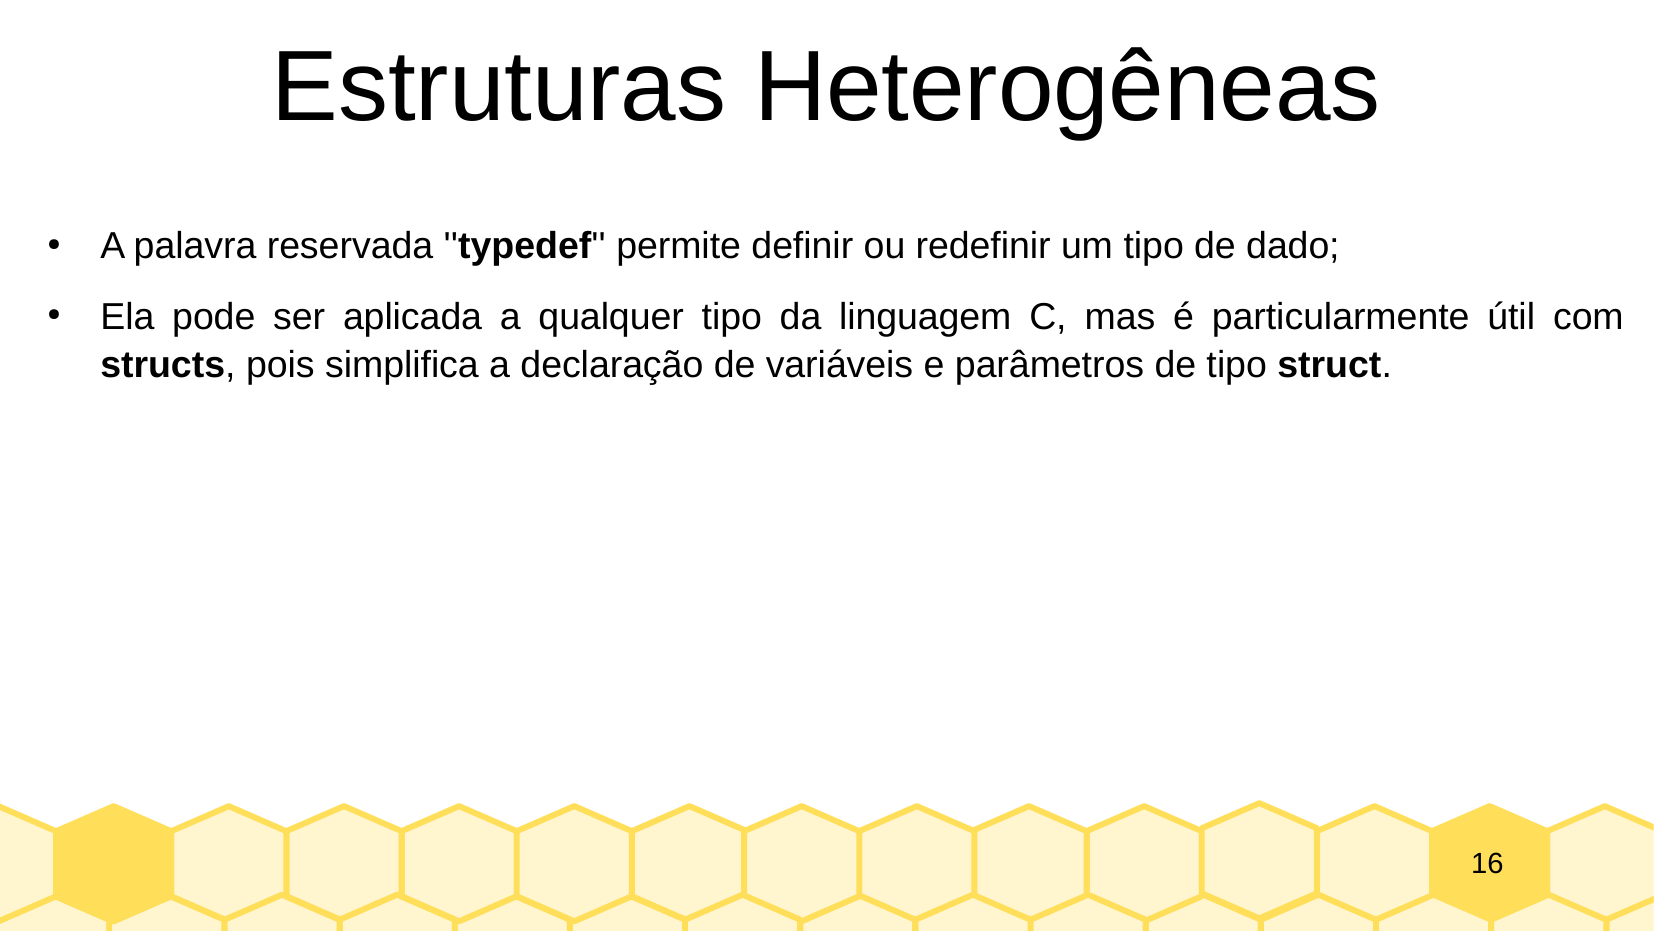

# Estruturas Heterogêneas
A palavra reservada ''typedef'' permite definir ou redefinir um tipo de dado;
Ela pode ser aplicada a qualquer tipo da linguagem C, mas é particularmente útil com structs, pois simplifica a declaração de variáveis e parâmetros de tipo struct.